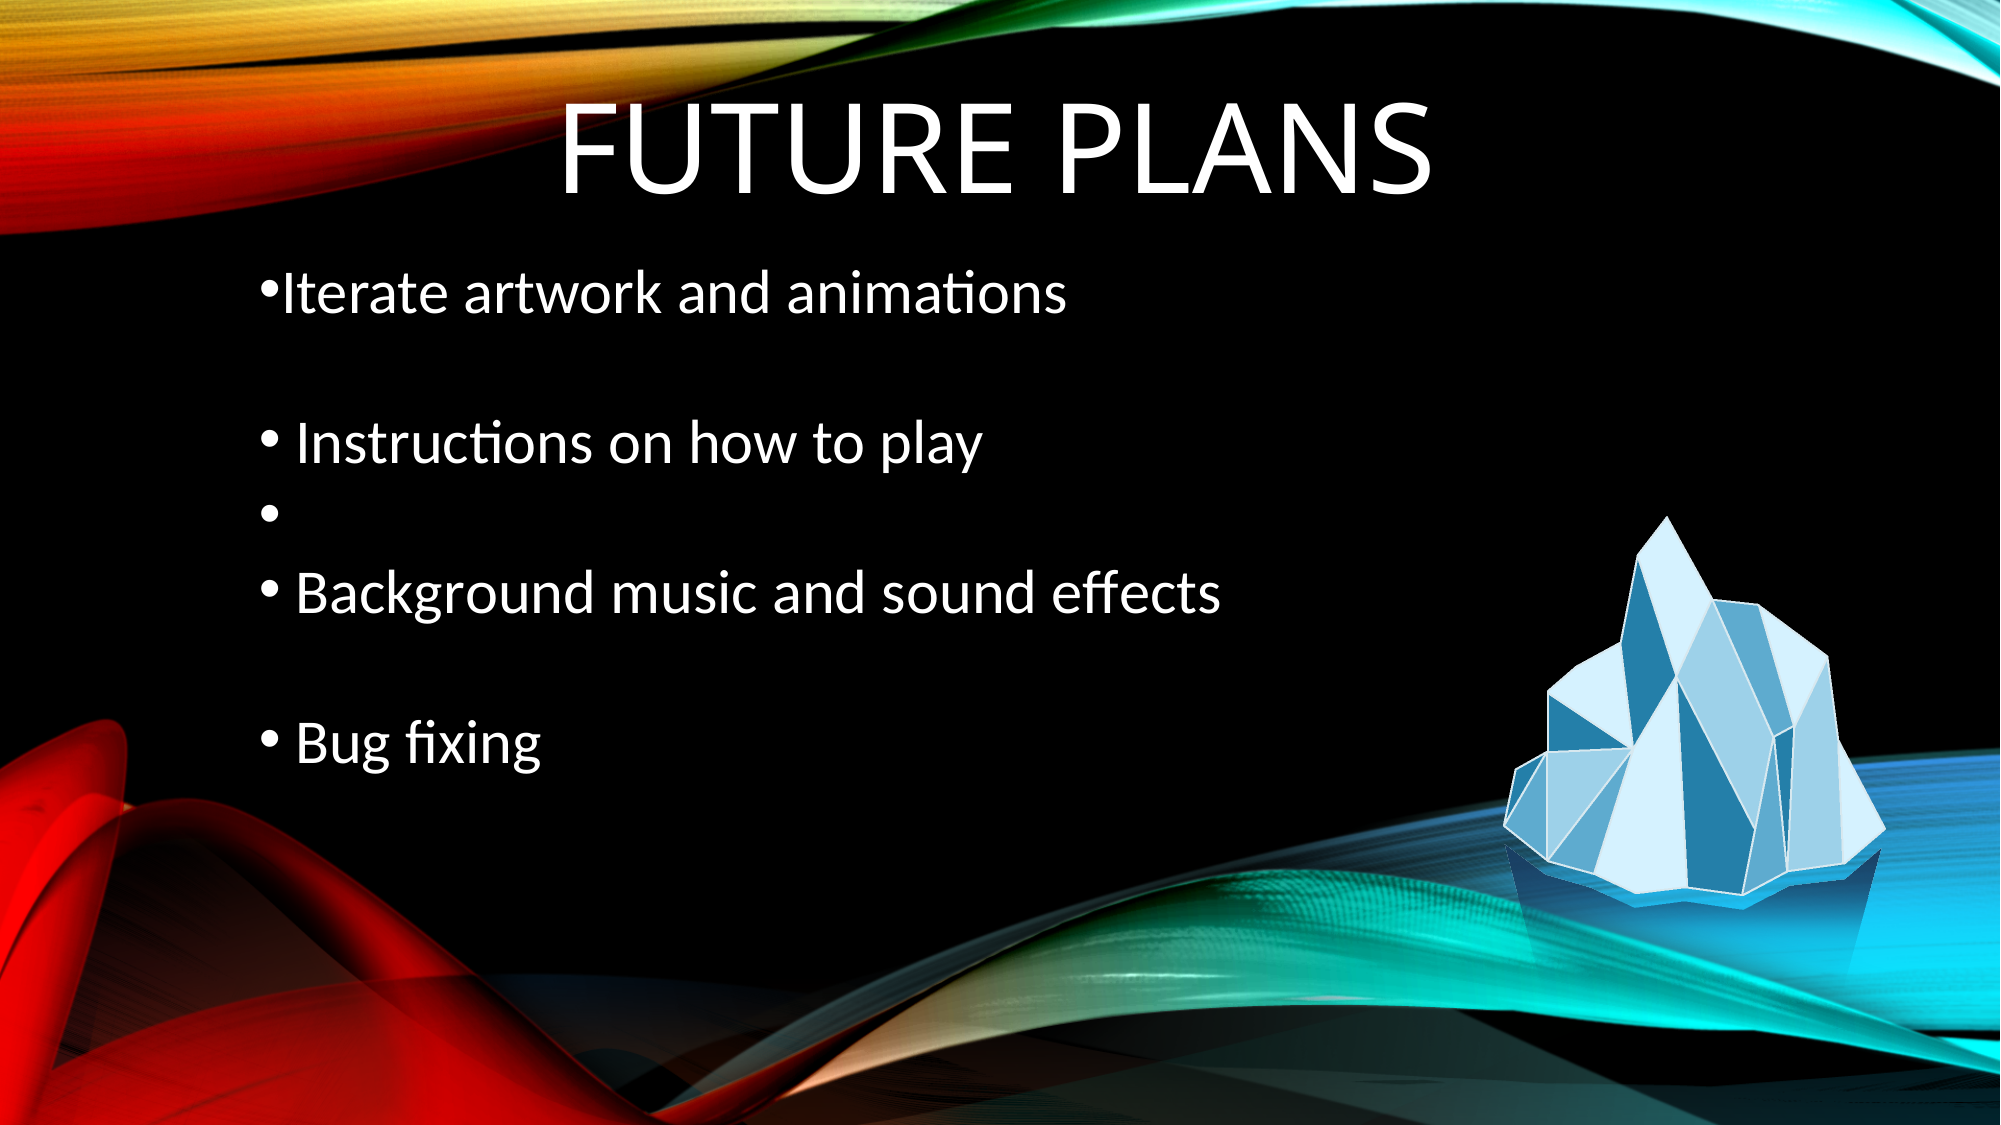

# Future plans
Iterate artwork and animations
 Instructions on how to play
 Background music and sound effects
 Bug fixing